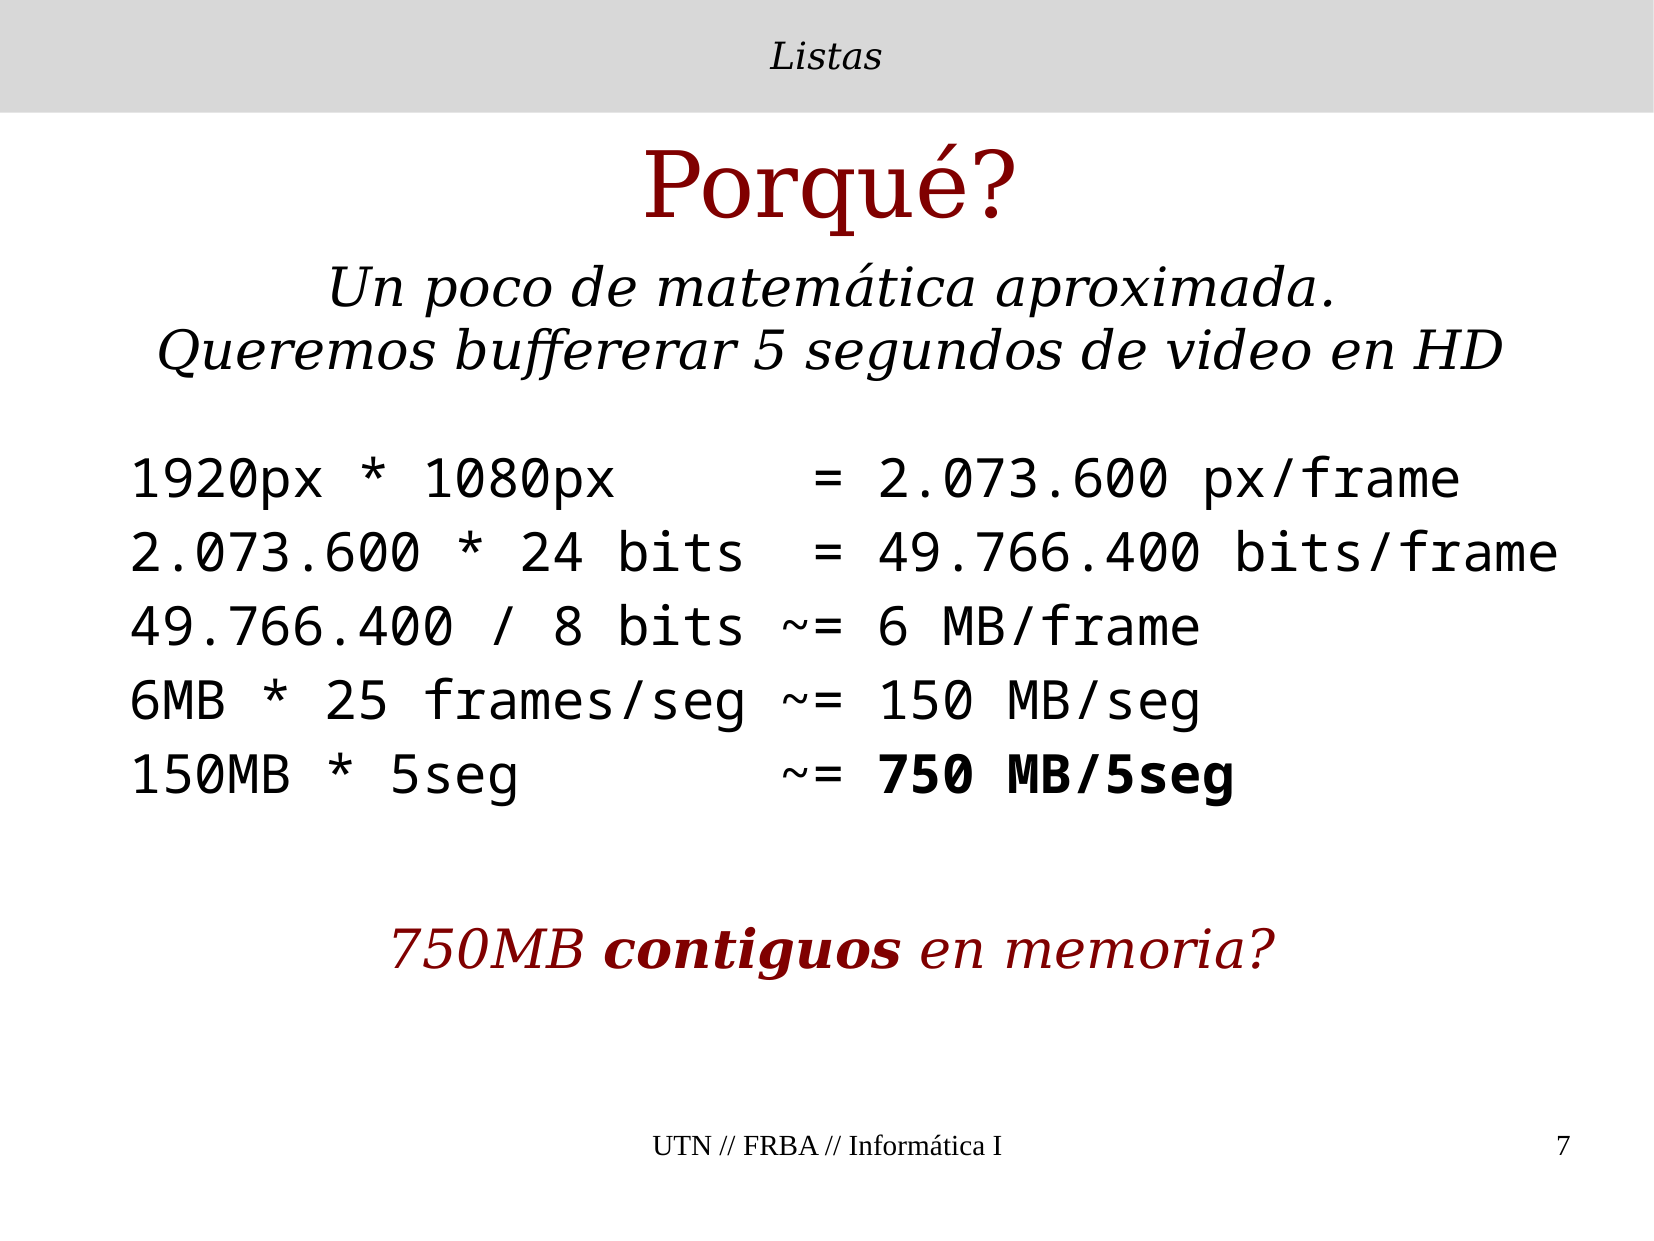

Listas
# Porqué?
Un poco de matemática aproximada.
Queremos buffererar 5 segundos de video en HD
1920px * 1080px = 2.073.600 px/frame
2.073.600 * 24 bits = 49.766.400 bits/frame
49.766.400 / 8 bits ~= 6 MB/frame
6MB * 25 frames/seg ~= 150 MB/seg
150MB * 5seg ~= 750 MB/5seg
750MB contiguos en memoria?
UTN // FRBA // Informática I
7